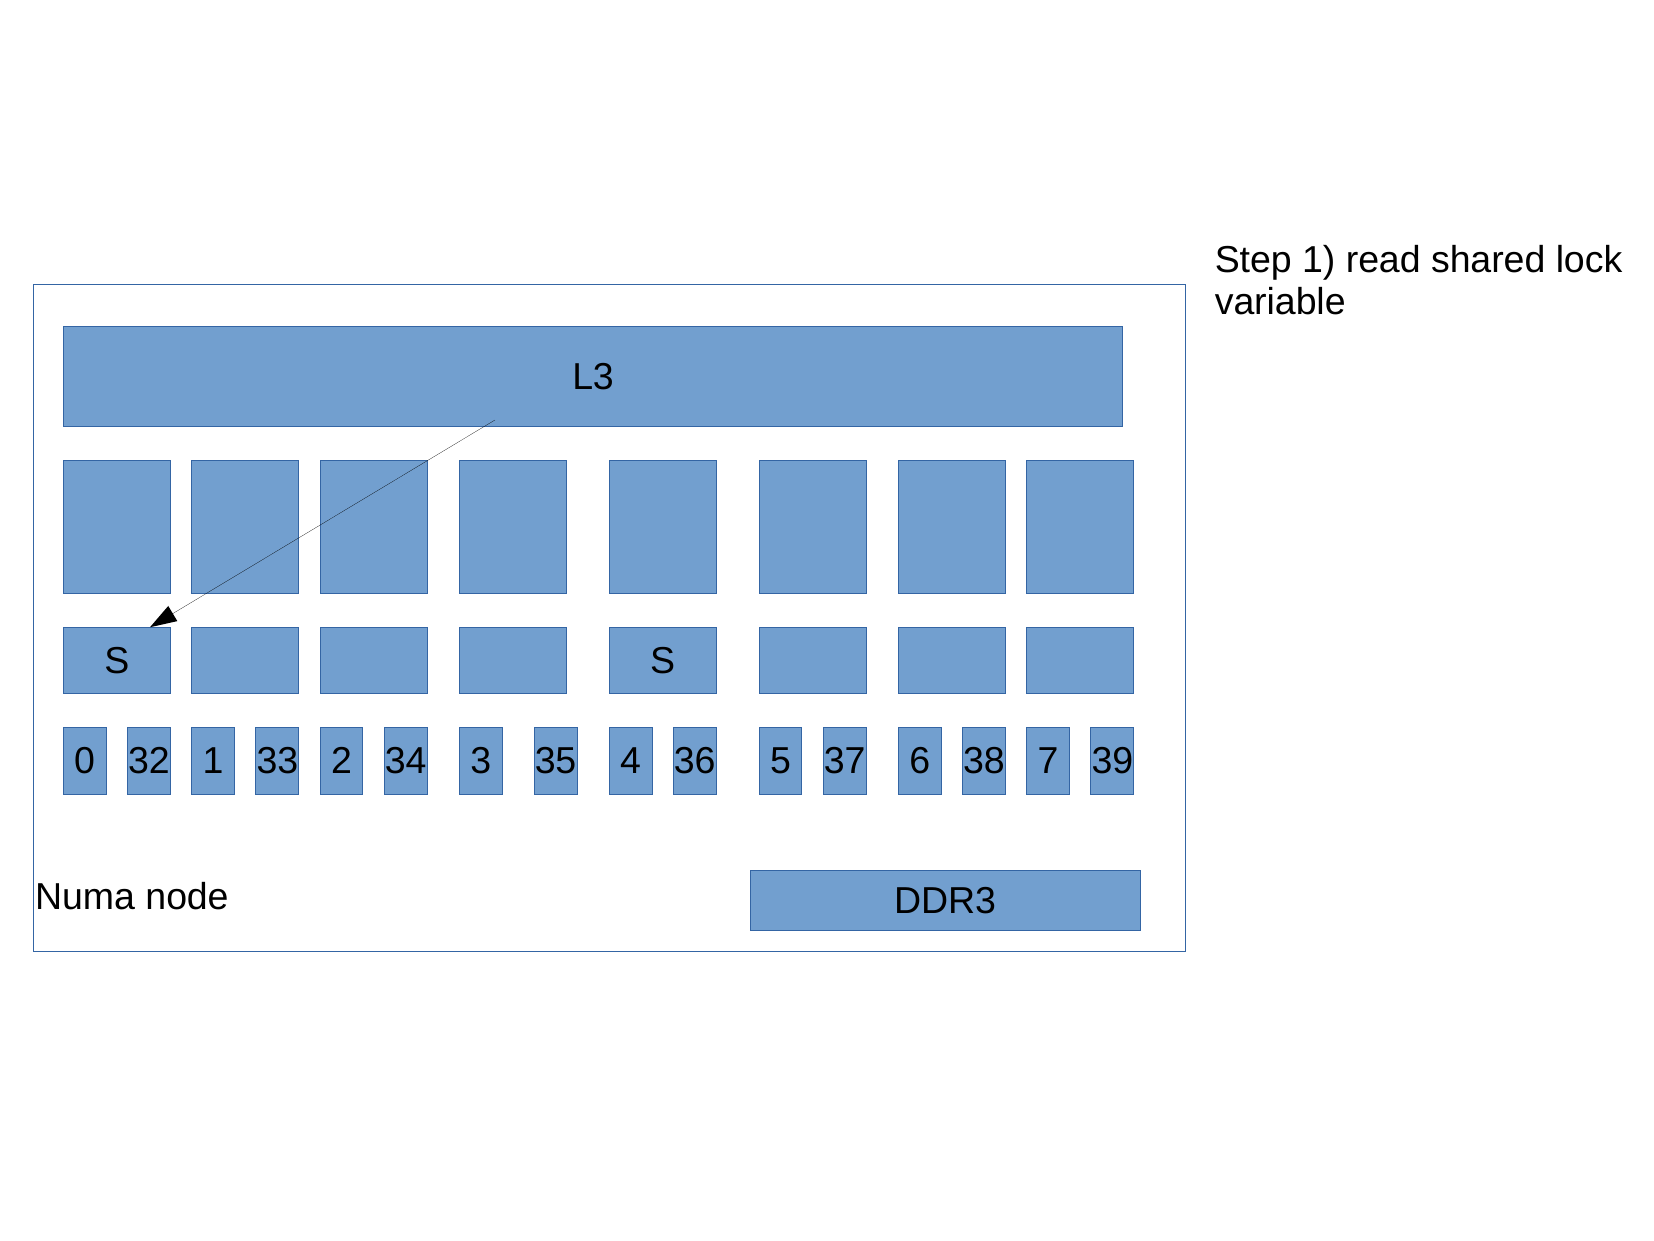

#
Step 1) read shared lock variable
L3
S
S
0
32
1
33
2
34
3
35
4
36
5
37
6
38
7
39
Numa node
DDR3